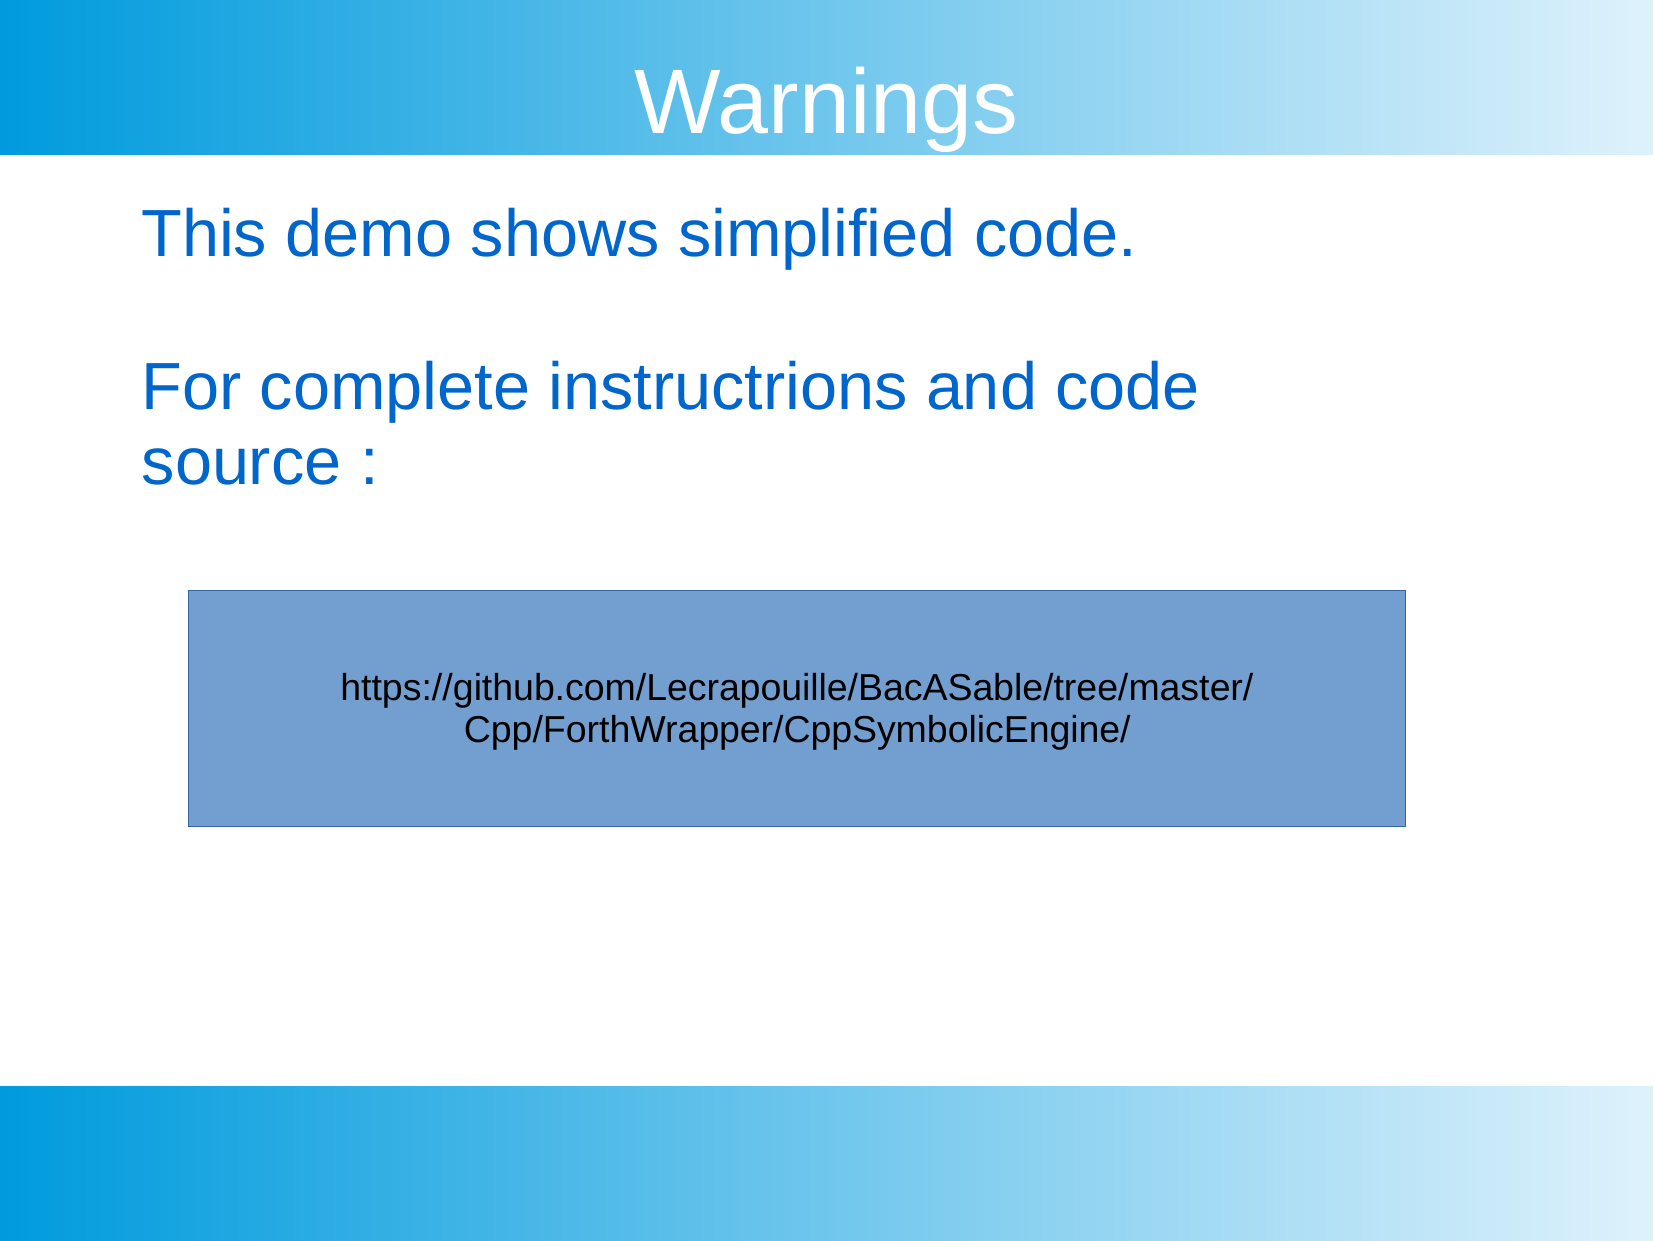

# Warnings
This demo shows simplified code.
For complete instructrions and code source :
https://github.com/Lecrapouille/BacASable/tree/master/
Cpp/ForthWrapper/CppSymbolicEngine/